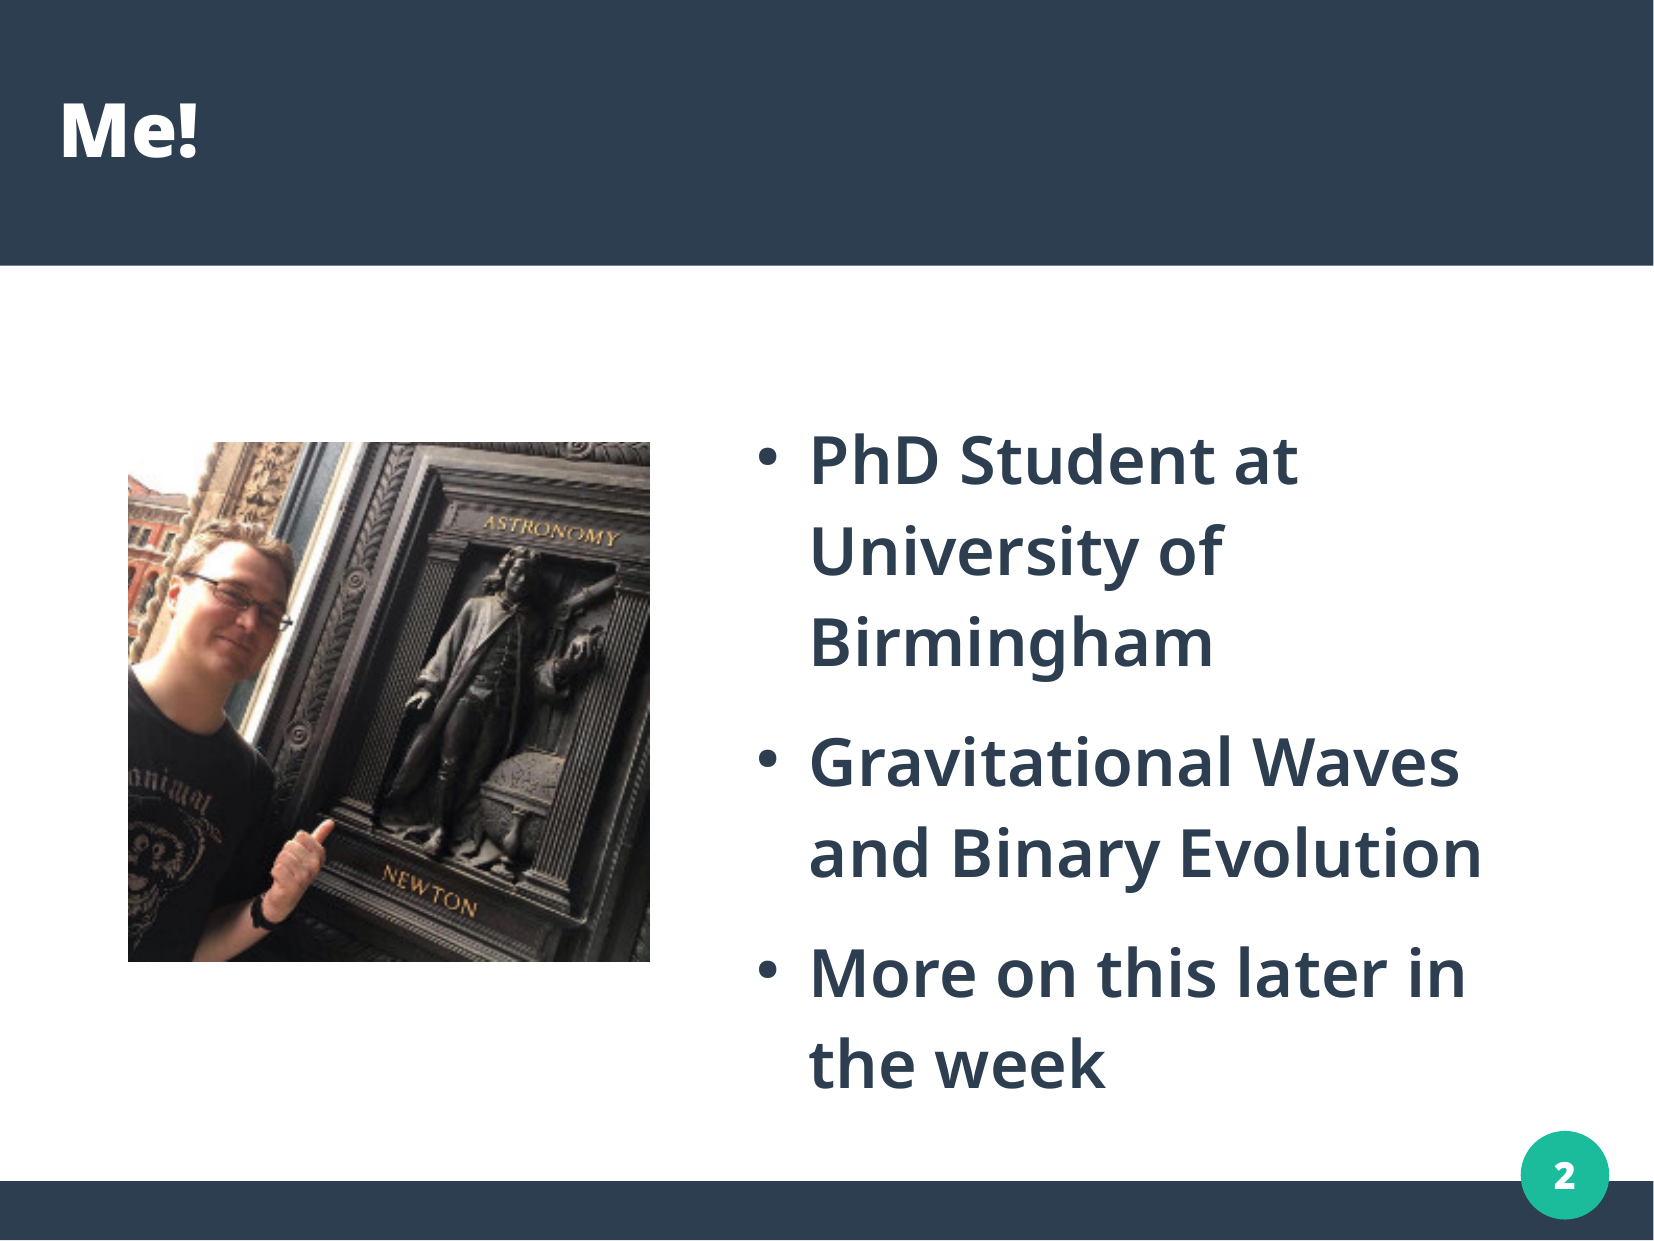

# Me!
PhD Student at University of Birmingham
Gravitational Waves and Binary Evolution
More on this later in the week
2